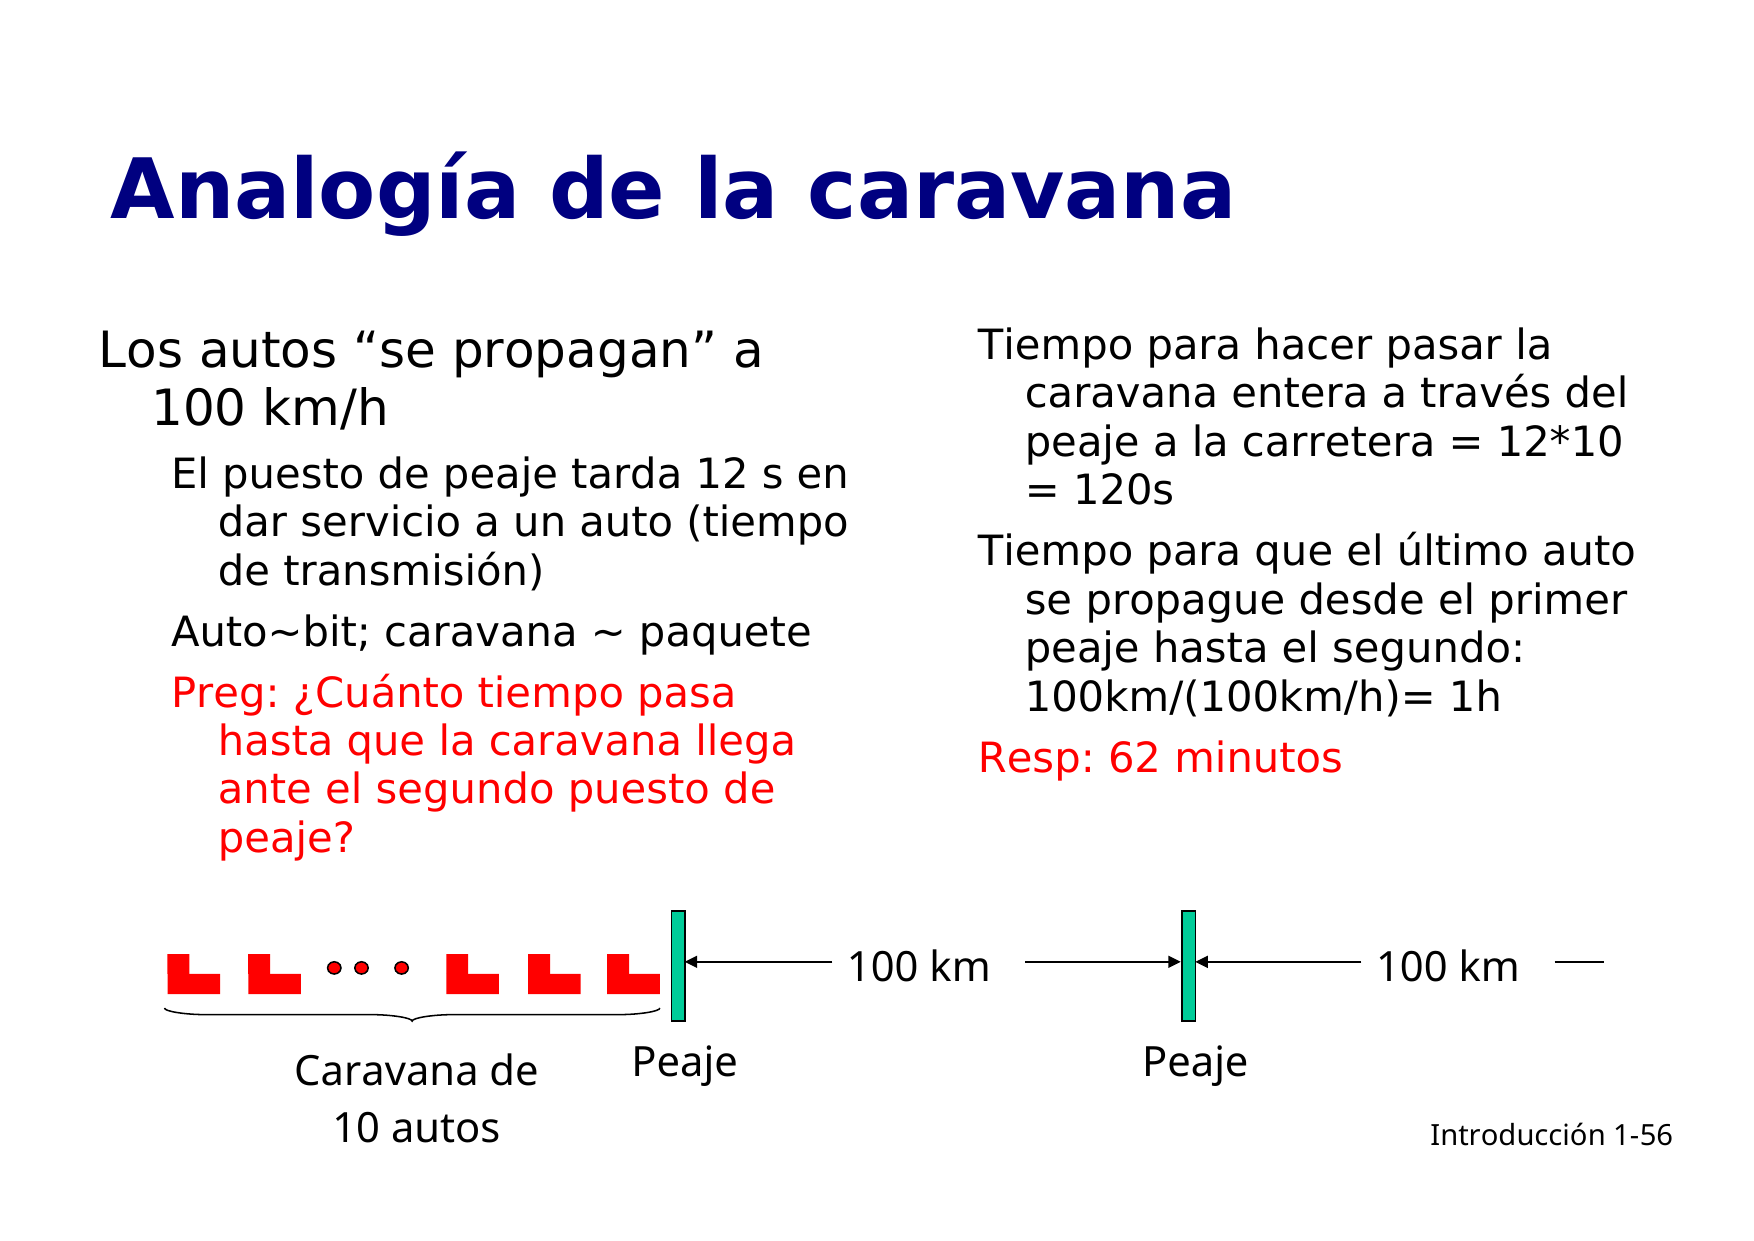

# Analogía de la caravana
Los autos “se propagan” a
100 km/h
El puesto de peaje tarda 12 s en dar servicio a un auto (tiempo de transmisión)
Auto~bit; caravana ~ paquete
Preg: ¿Cuánto tiempo pasa hasta que la caravana llega ante el segundo puesto de peaje?
Tiempo para hacer pasar la caravana entera a través del peaje a la carretera = 12*10 = 120s
Tiempo para que el último auto se propague desde el primer peaje hasta el segundo: 100km/(100km/h)= 1h
Resp: 62 minutos
Peaje
Peaje
100 km
100 km
Caravana de
10 autos